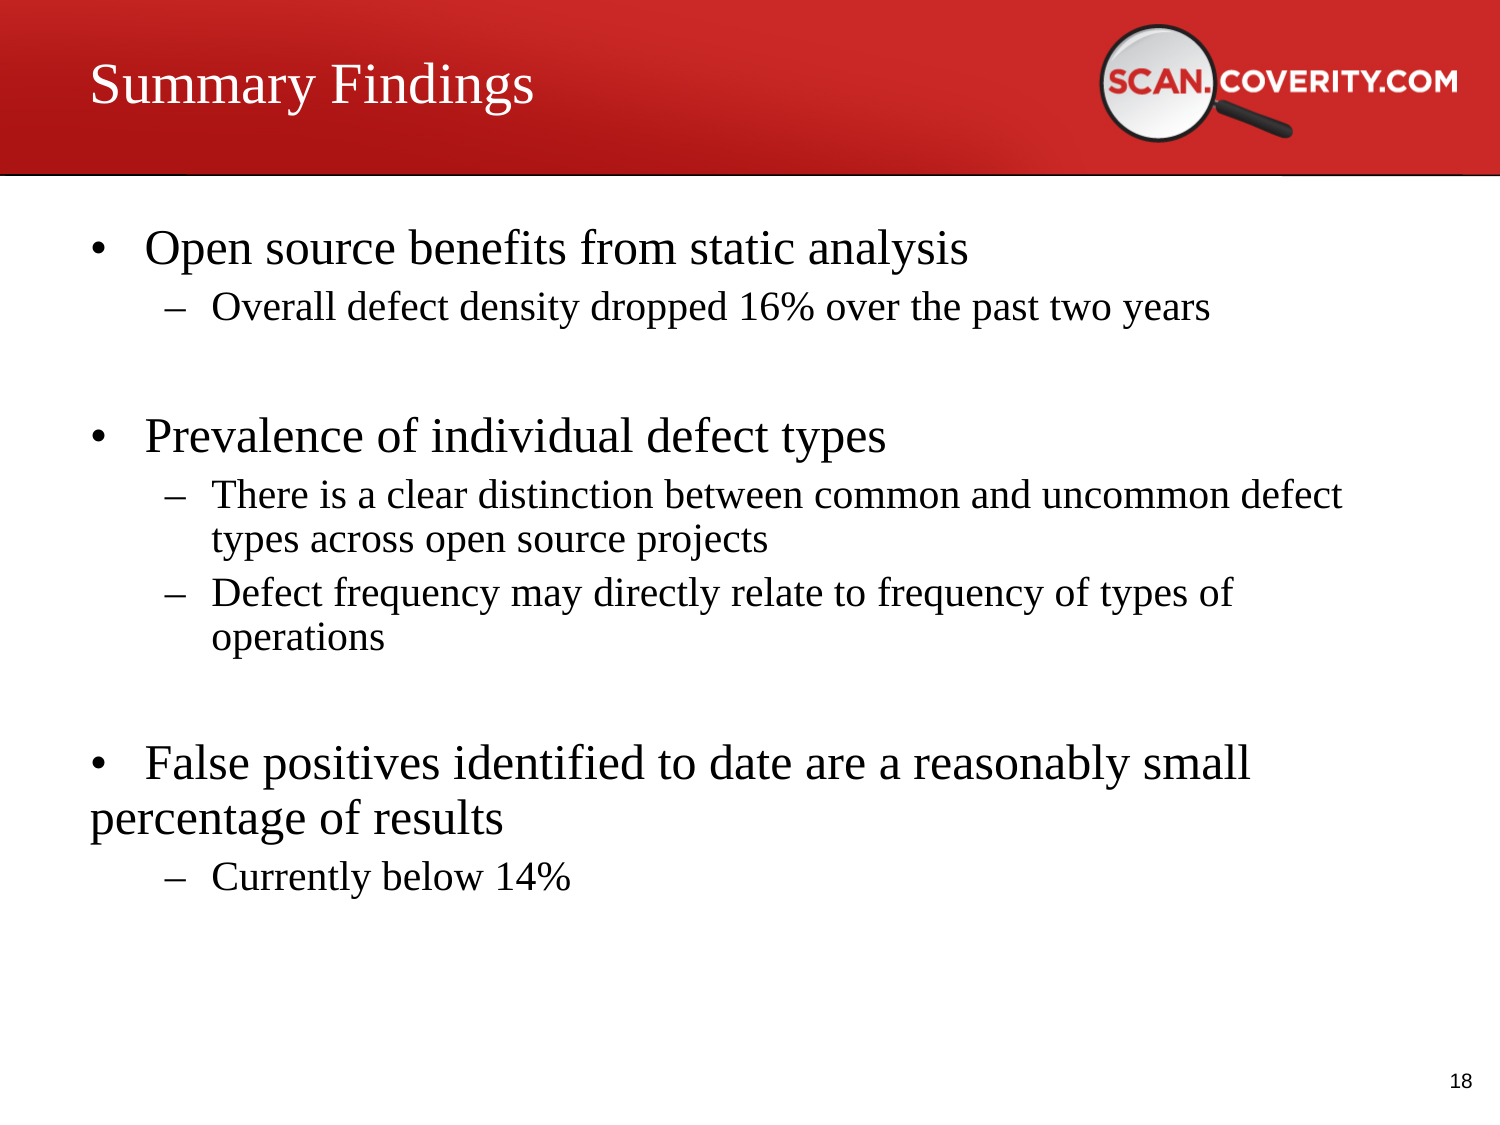

# Summary Findings
 Open source benefits from static analysis
Overall defect density dropped 16% over the past two years
 Prevalence of individual defect types
There is a clear distinction between common and uncommon defect types across open source projects
Defect frequency may directly relate to frequency of types of operations
 False positives identified to date are a reasonably small percentage of results
Currently below 14%
18